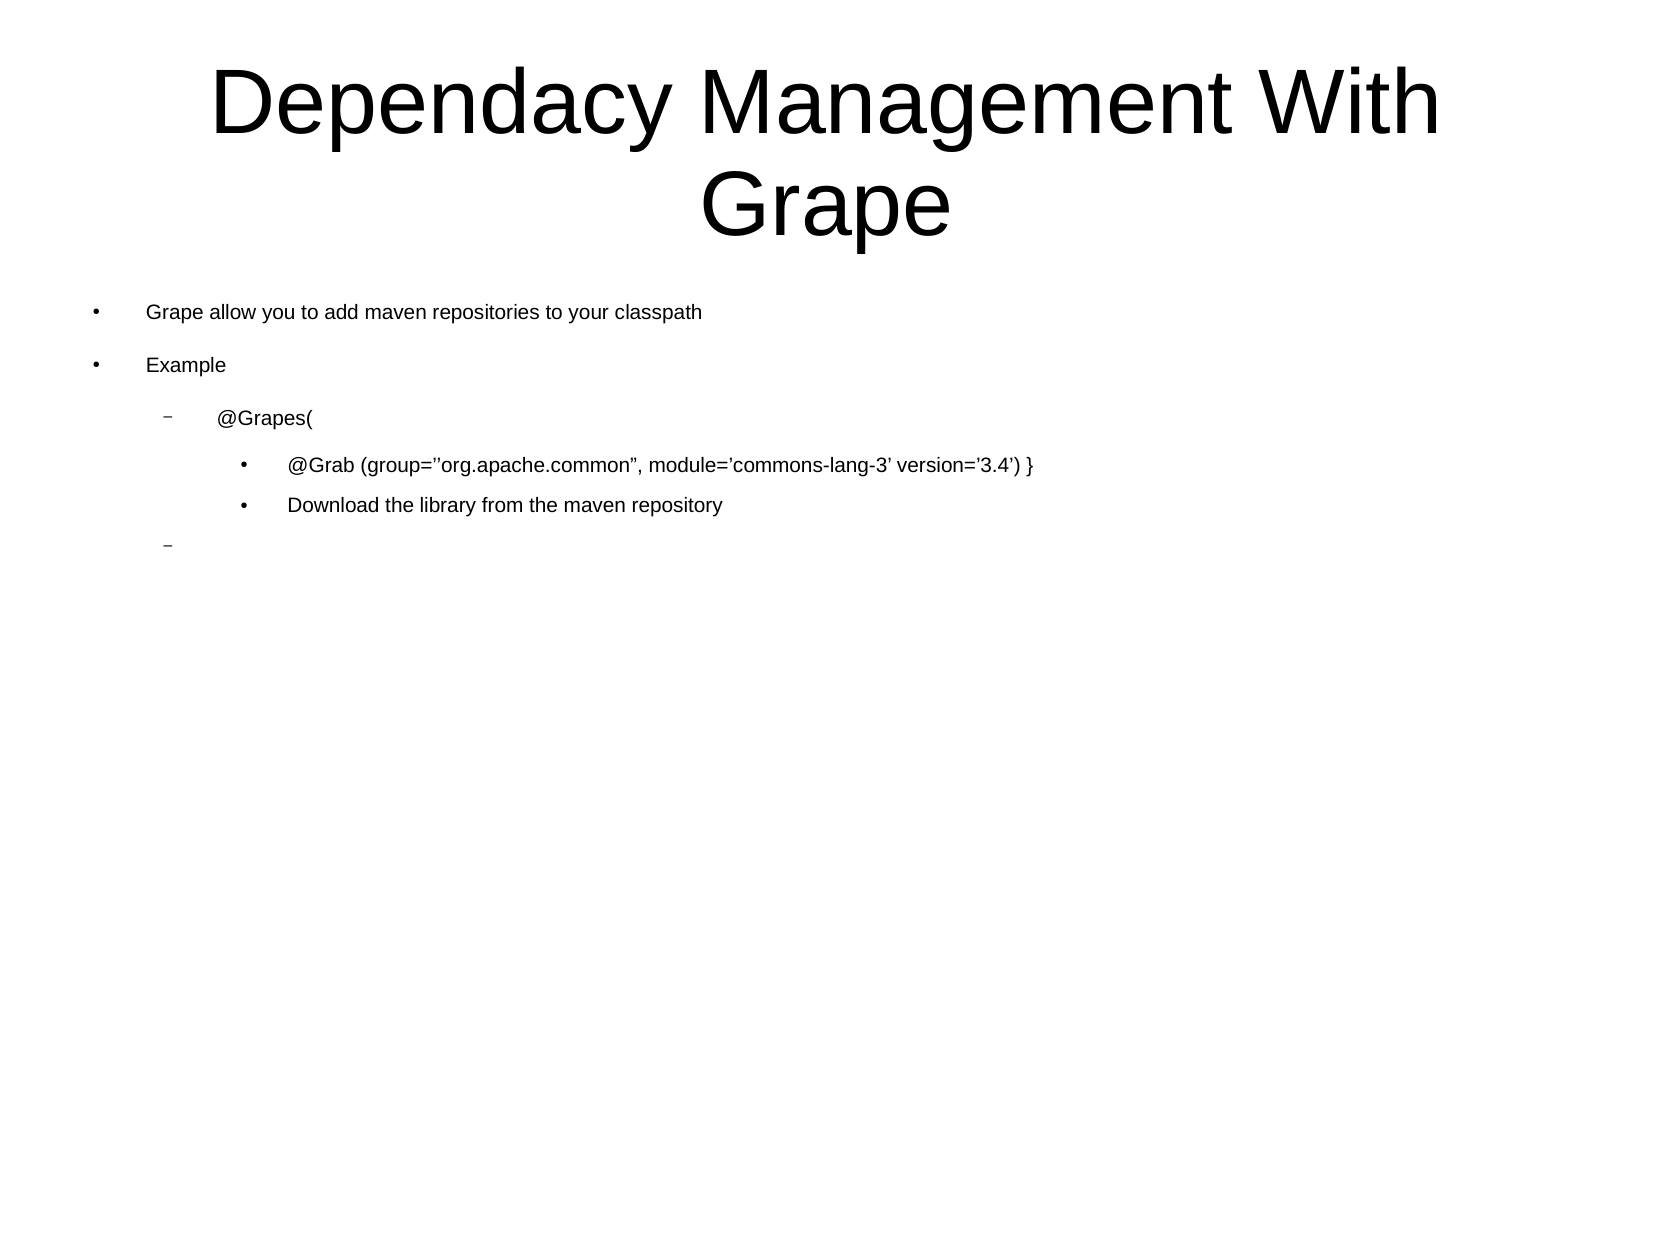

# Dependacy Management With Grape
Grape allow you to add maven repositories to your classpath
Example
@Grapes(
@Grab (group=’’org.apache.common”, module=’commons-lang-3’ version=’3.4’) }
Download the library from the maven repository